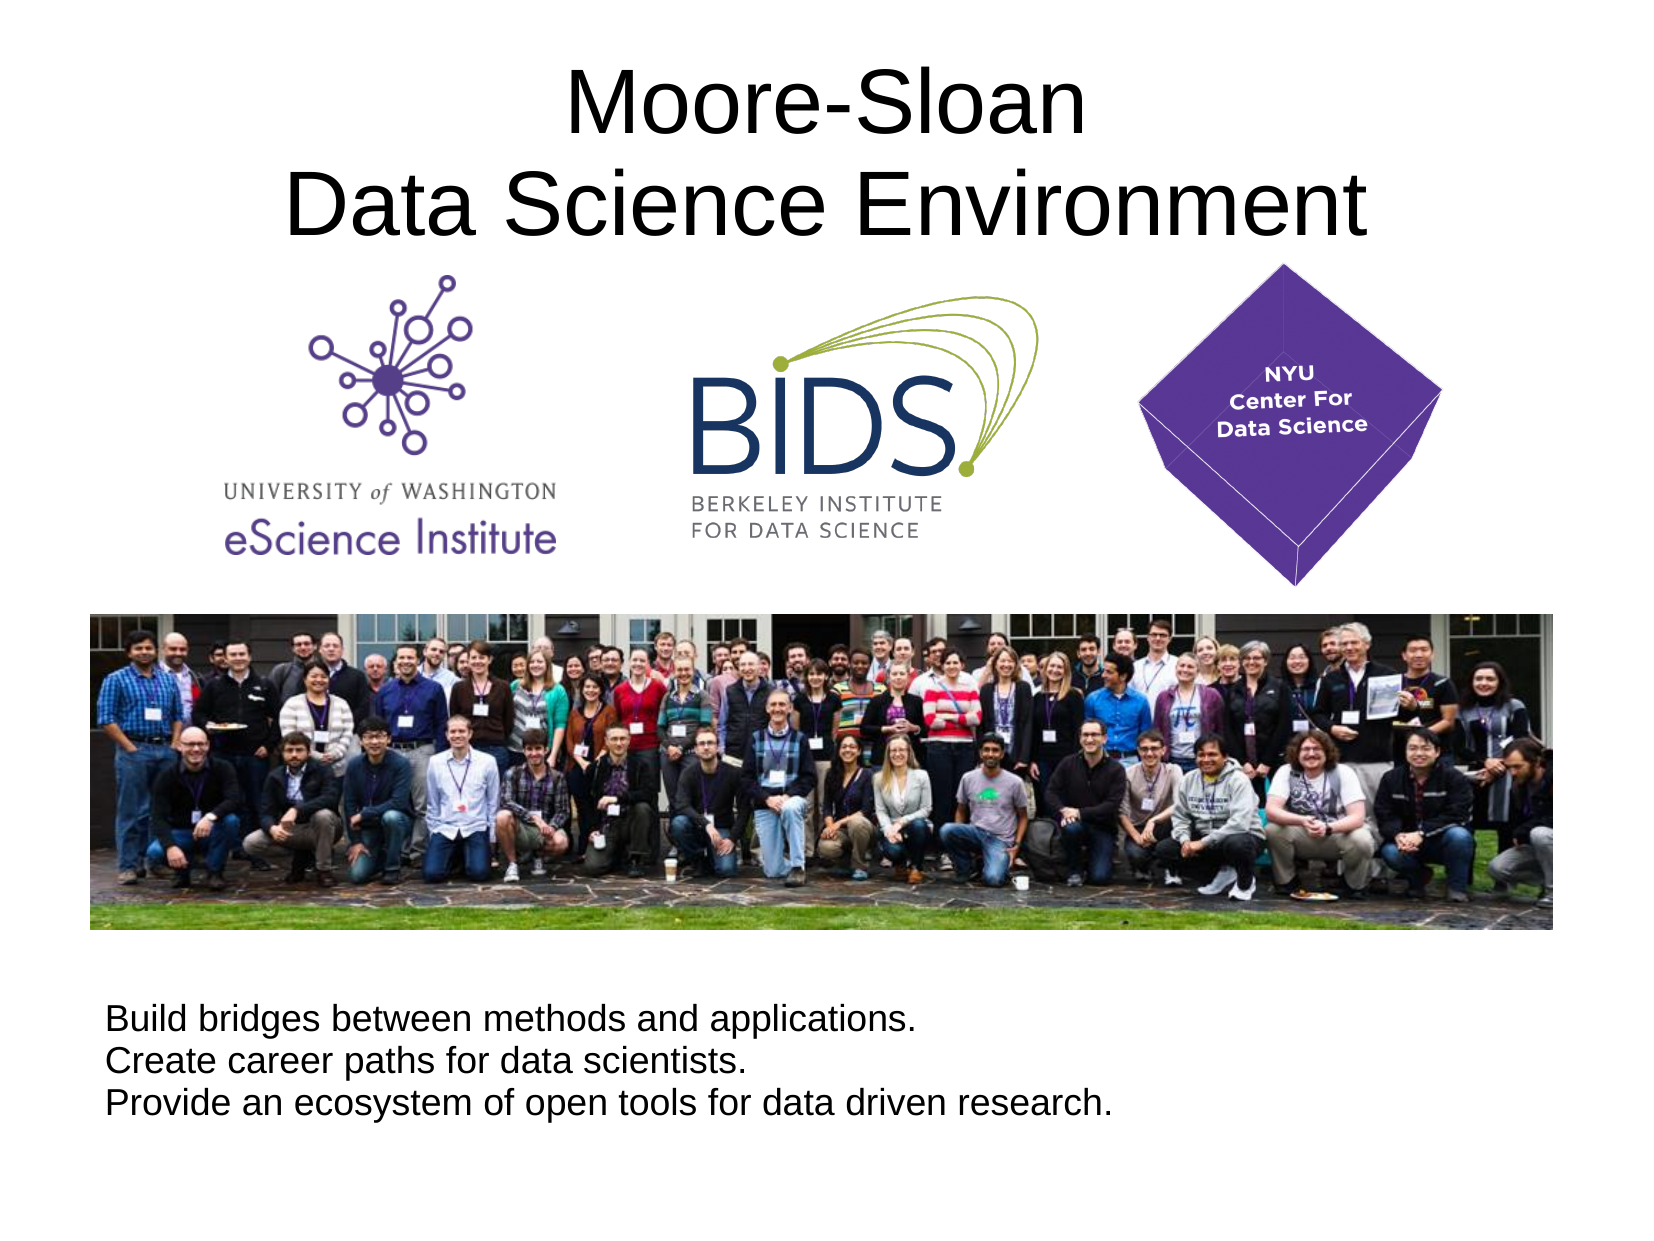

# Moore-Sloan Data Science Environment
Build bridges between methods and applications.
Create career paths for data scientists.
Provide an ecosystem of open tools for data driven research.